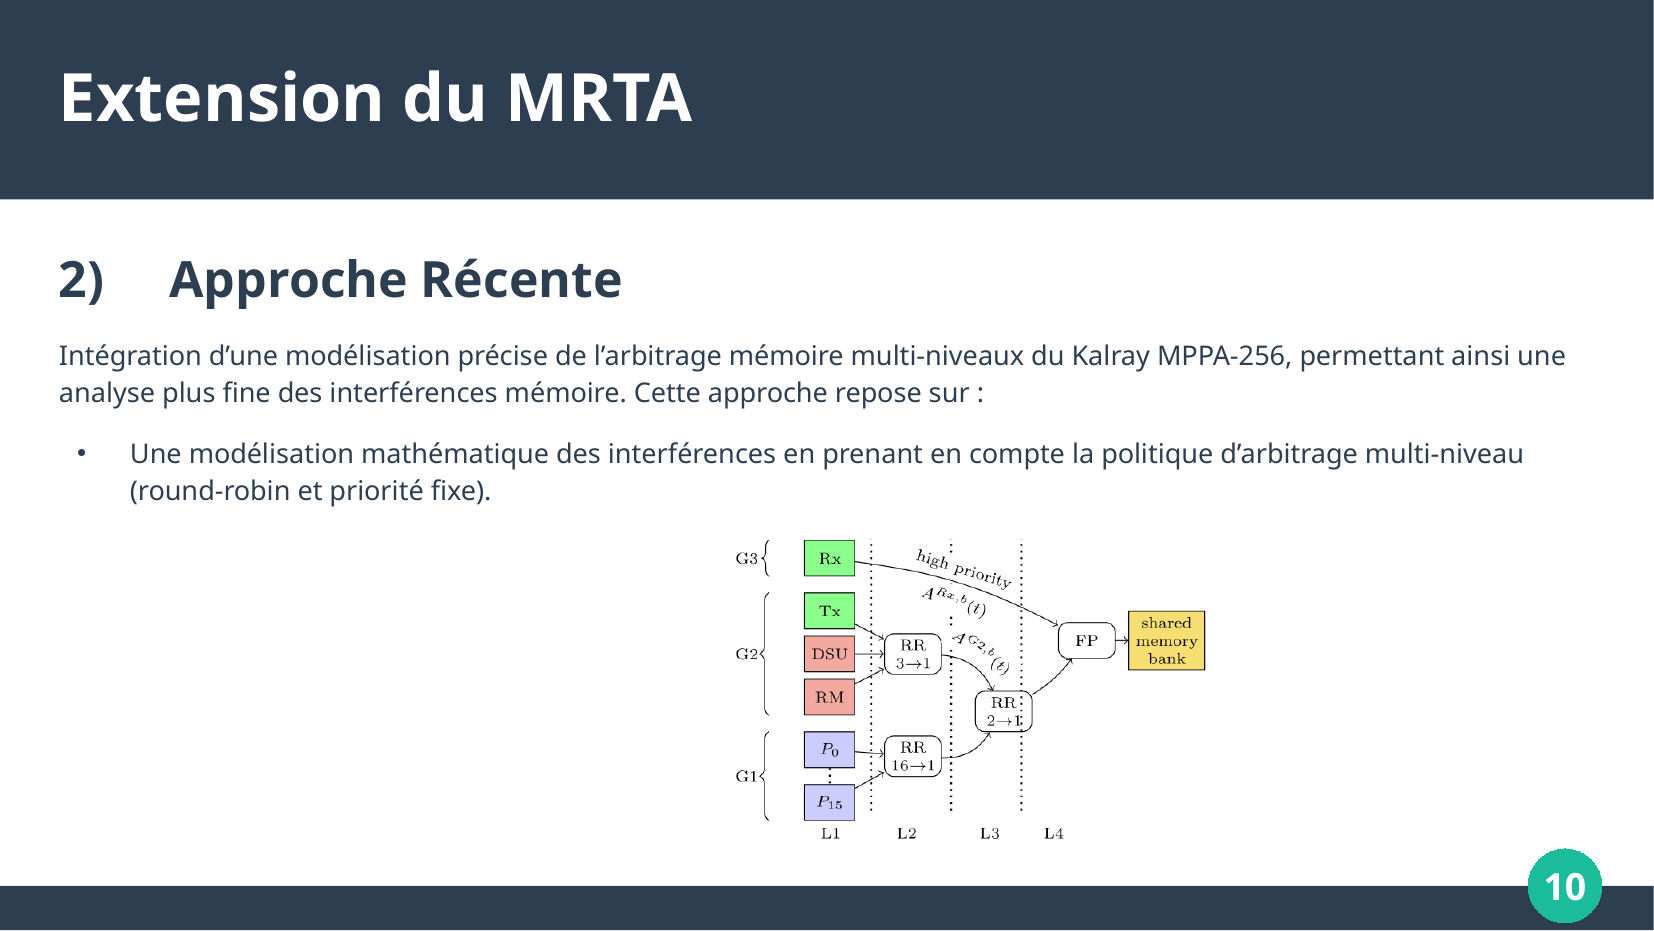

# Extension du MRTA
2) Approche Récente
Intégration d’une modélisation précise de l’arbitrage mémoire multi-niveaux du Kalray MPPA-256, permettant ainsi une analyse plus fine des interférences mémoire. Cette approche repose sur :
Une modélisation mathématique des interférences en prenant en compte la politique d’arbitrage multi-niveau (round-robin et priorité fixe).
10